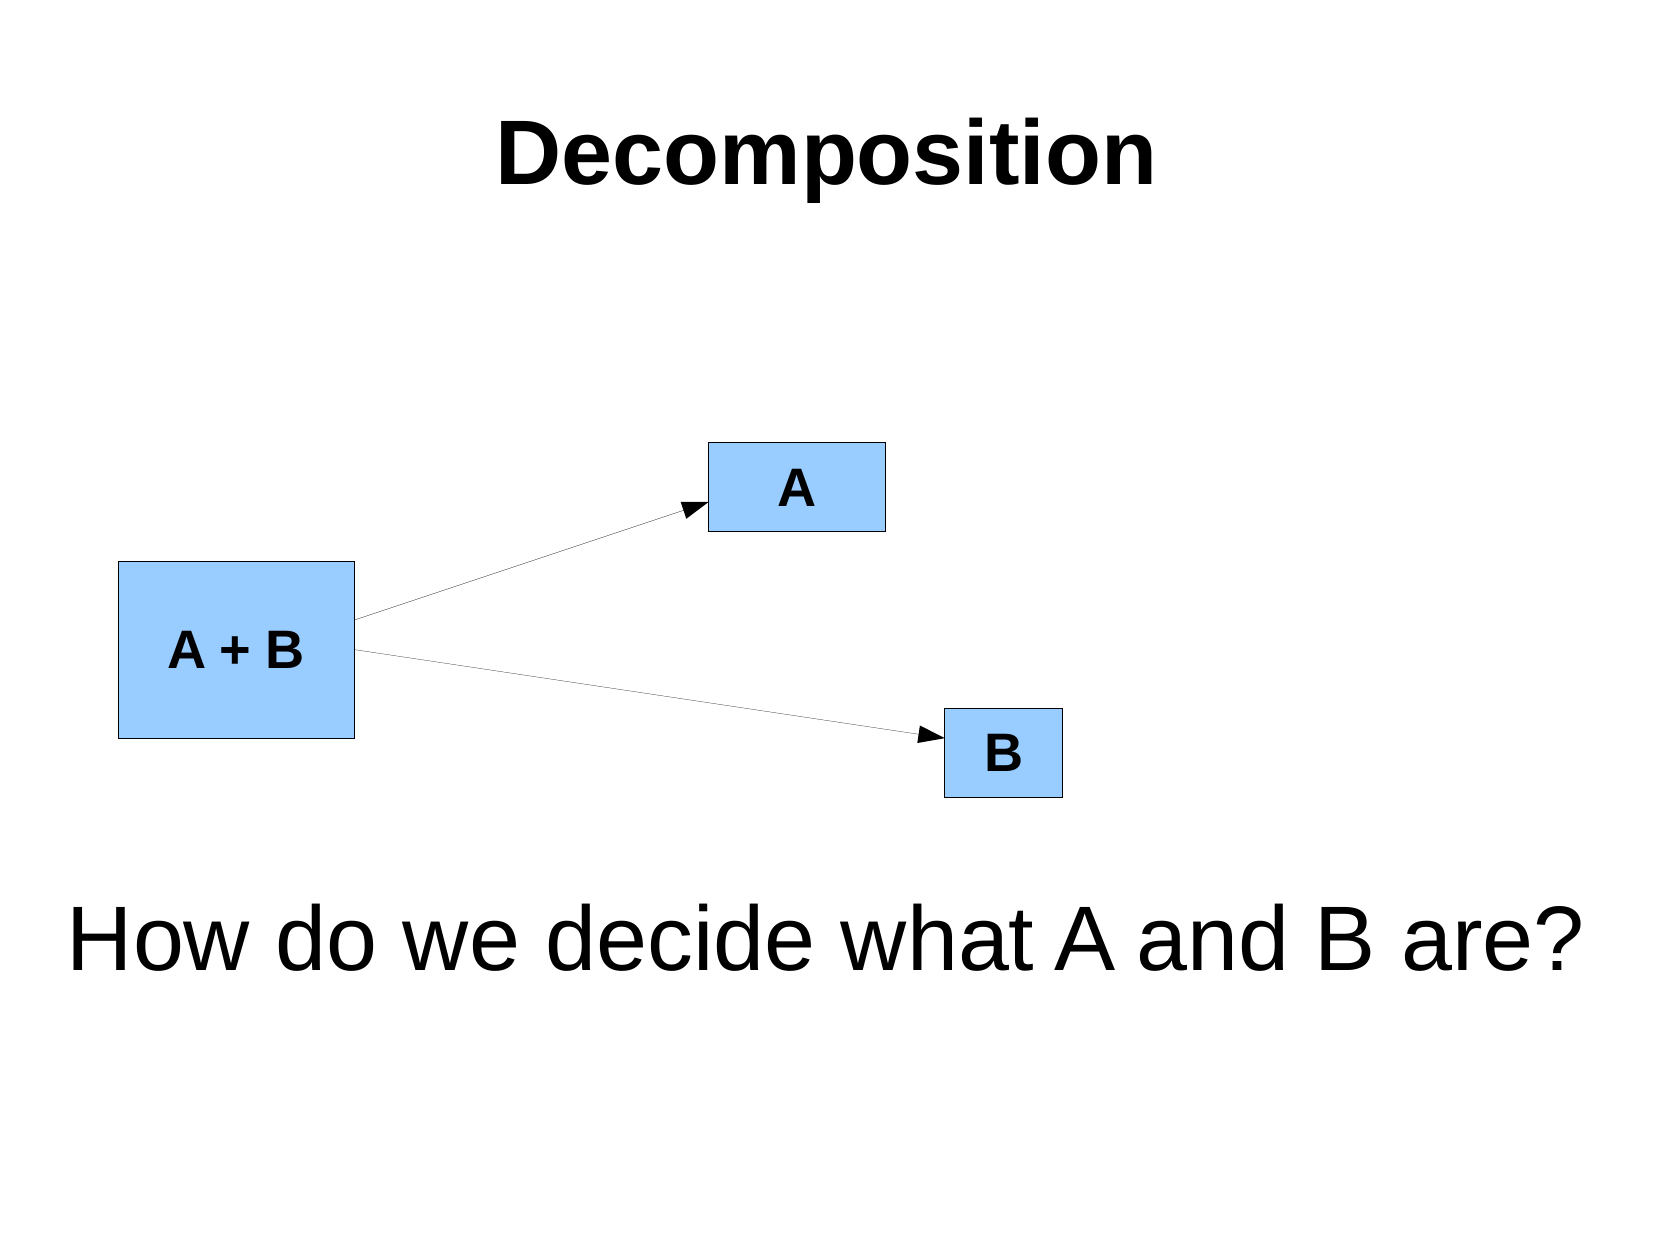

# Decomposition
A
A + B
B
How do we decide what A and B are?